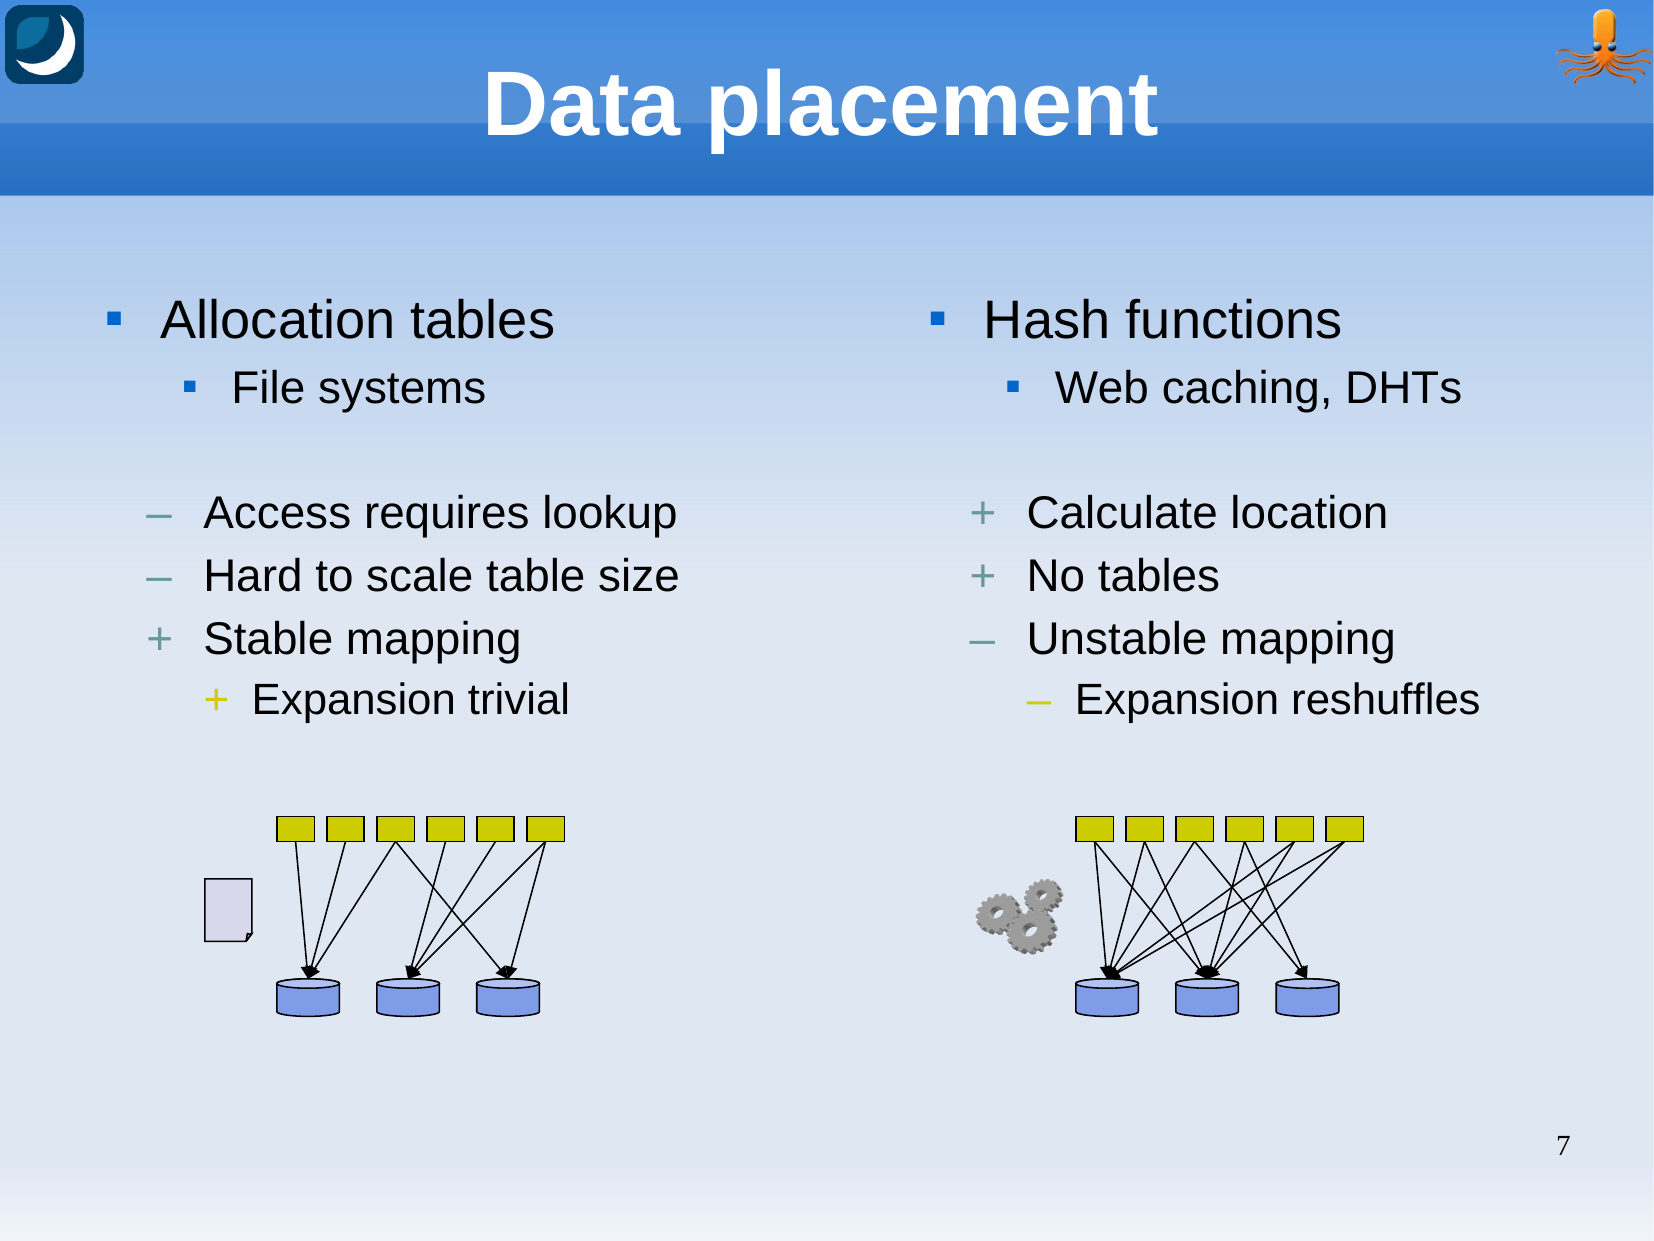

# Data placement
Allocation tables
File systems
– 	Access requires lookup
– 	Hard to scale table size
+	Stable mapping
+	Expansion trivial
Hash functions
Web caching, DHTs
+	Calculate location
+	No tables
– 	Unstable mapping
– 	Expansion reshuffles
7